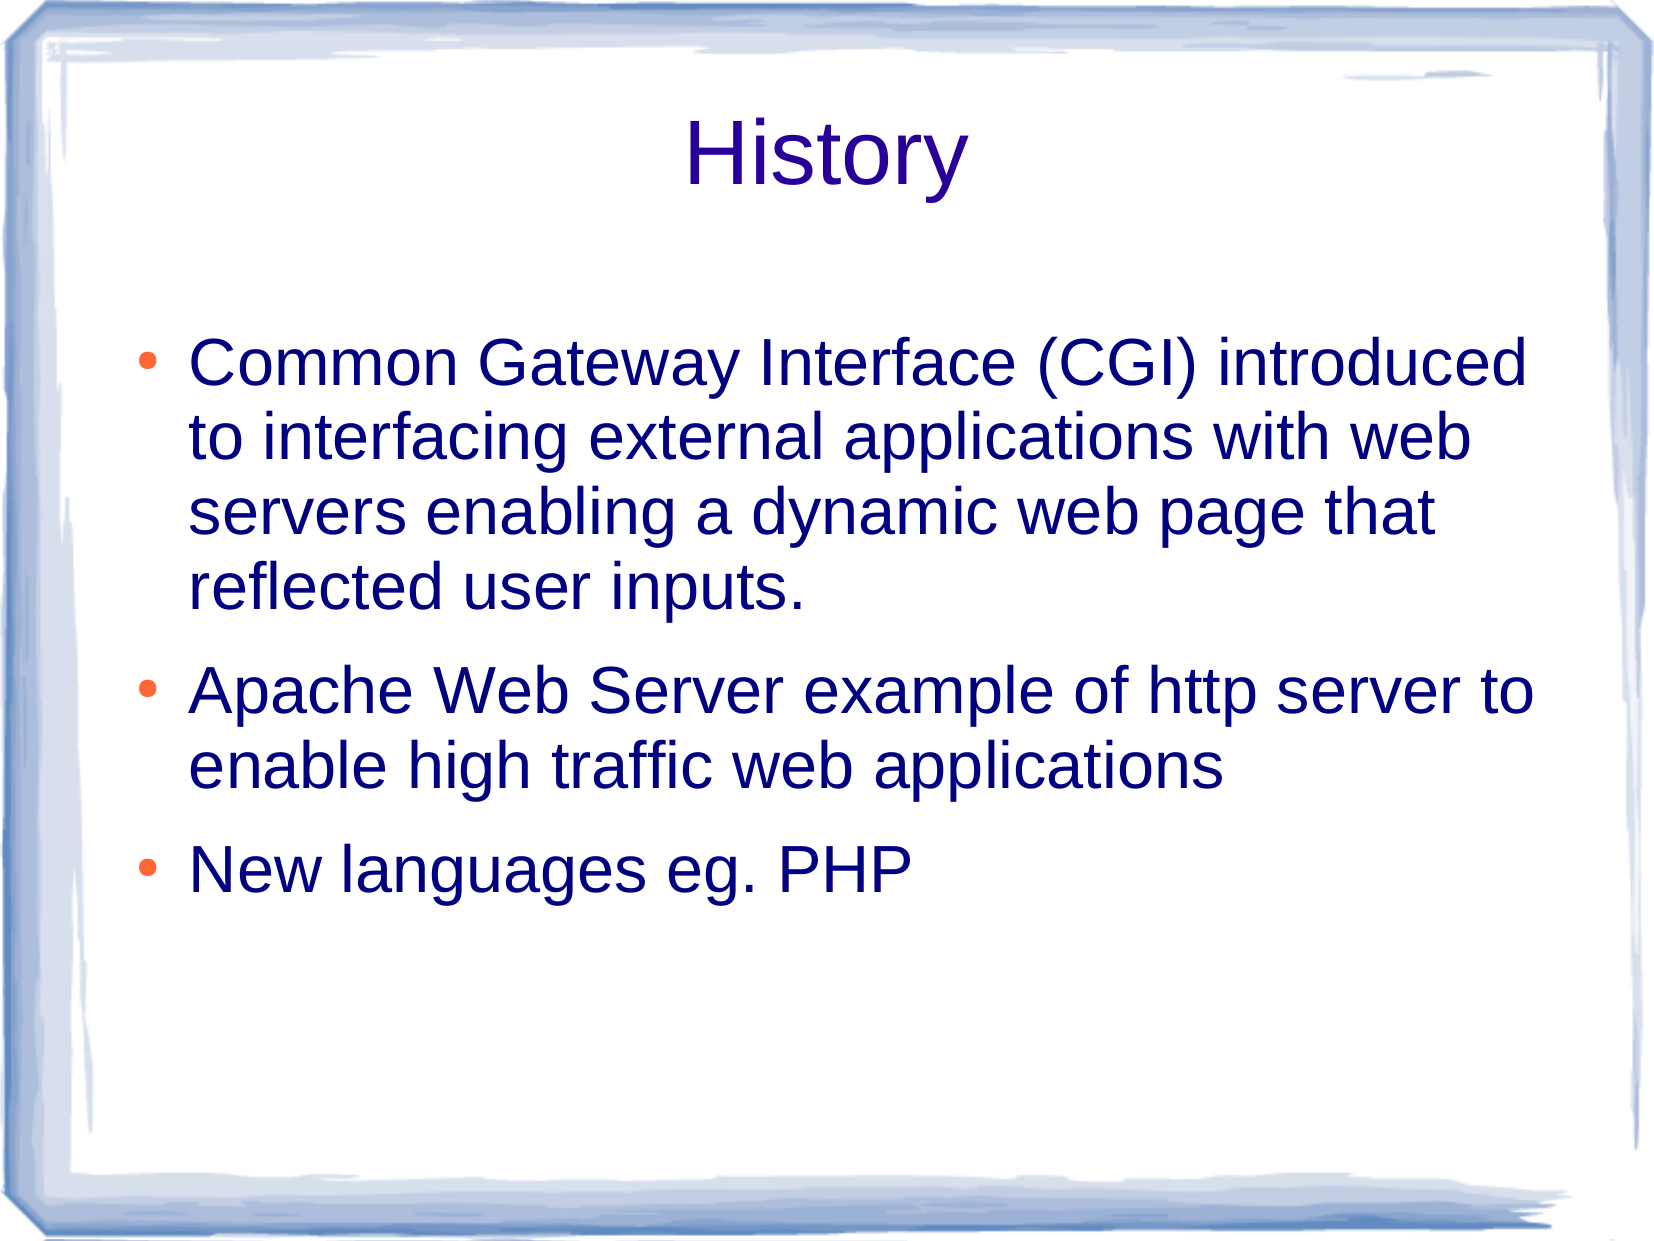

# History
Common Gateway Interface (CGI) introduced to interfacing external applications with web servers enabling a dynamic web page that reflected user inputs.
Apache Web Server example of http server to enable high traffic web applications
New languages eg. PHP